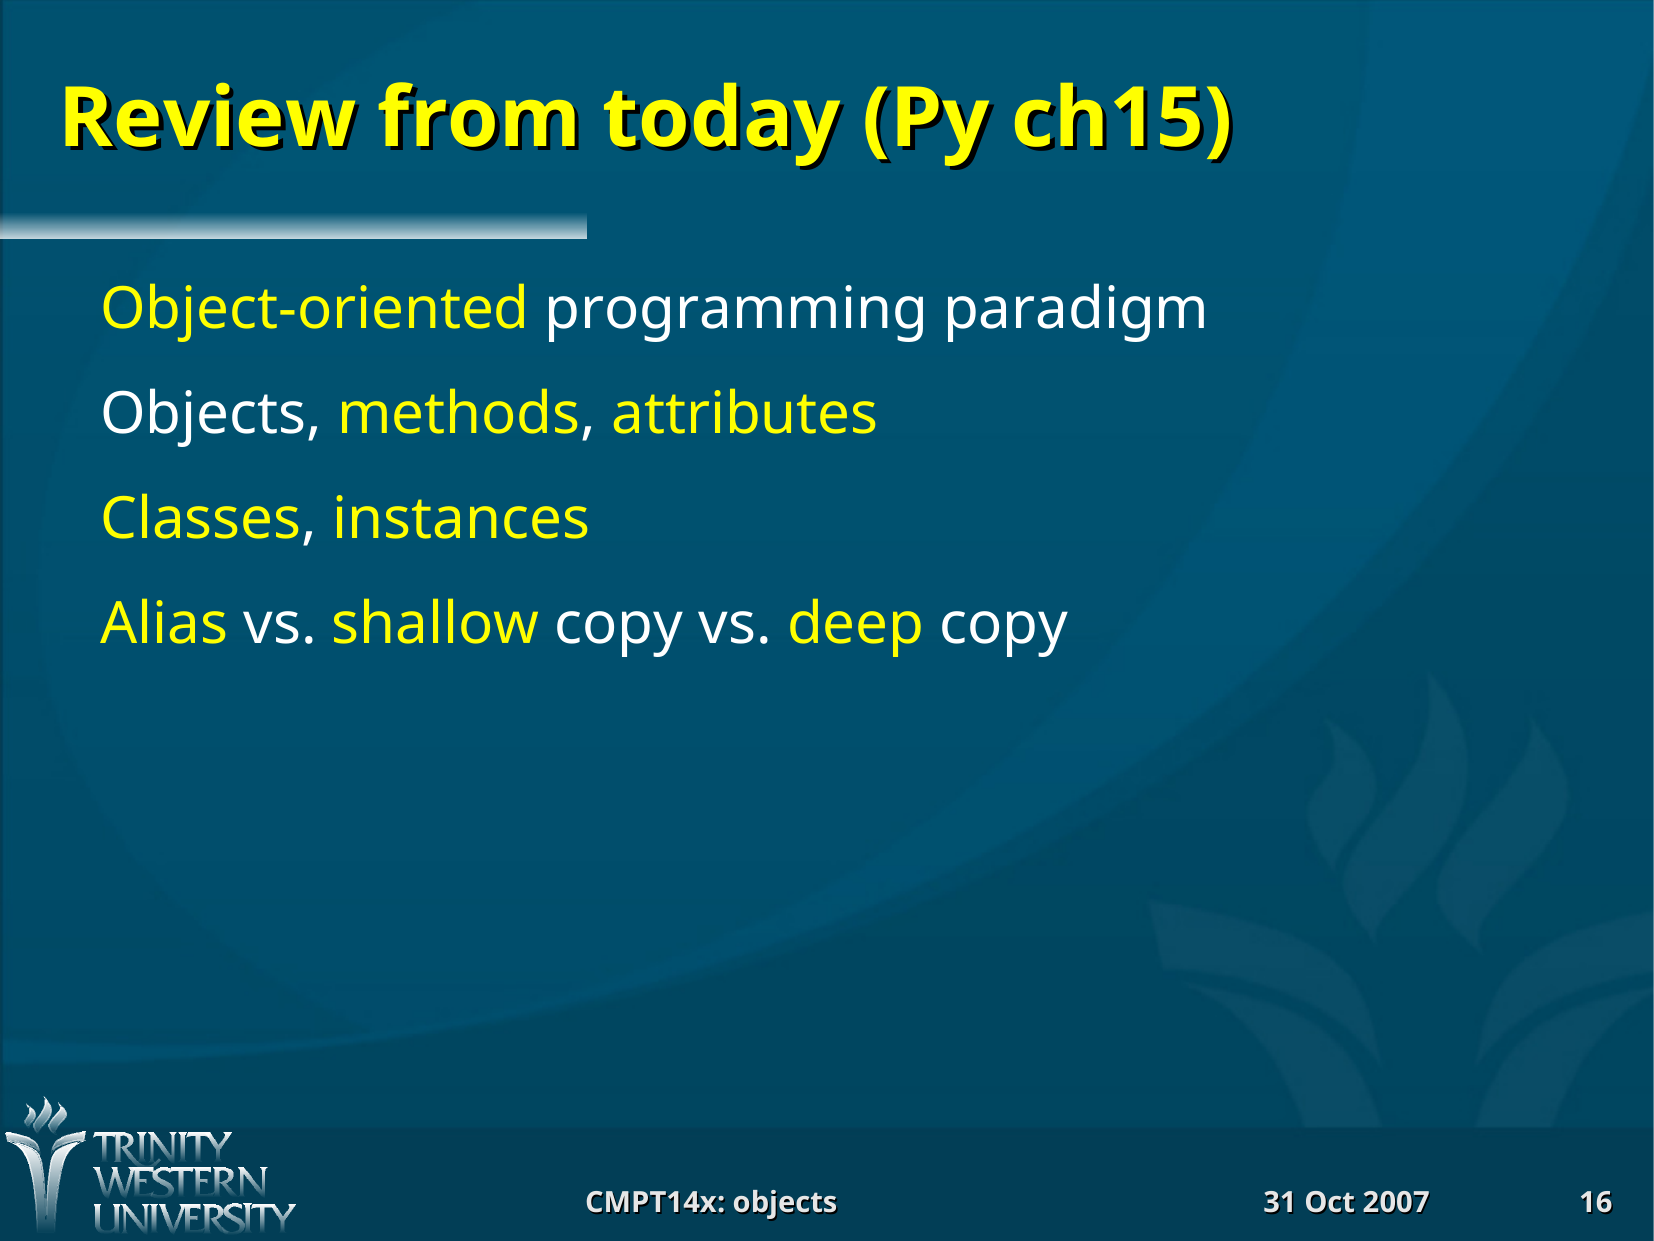

# Review from today (Py ch15)
Object-oriented programming paradigm
Objects, methods, attributes
Classes, instances
Alias vs. shallow copy vs. deep copy
CMPT14x: objects
31 Oct 2007
16